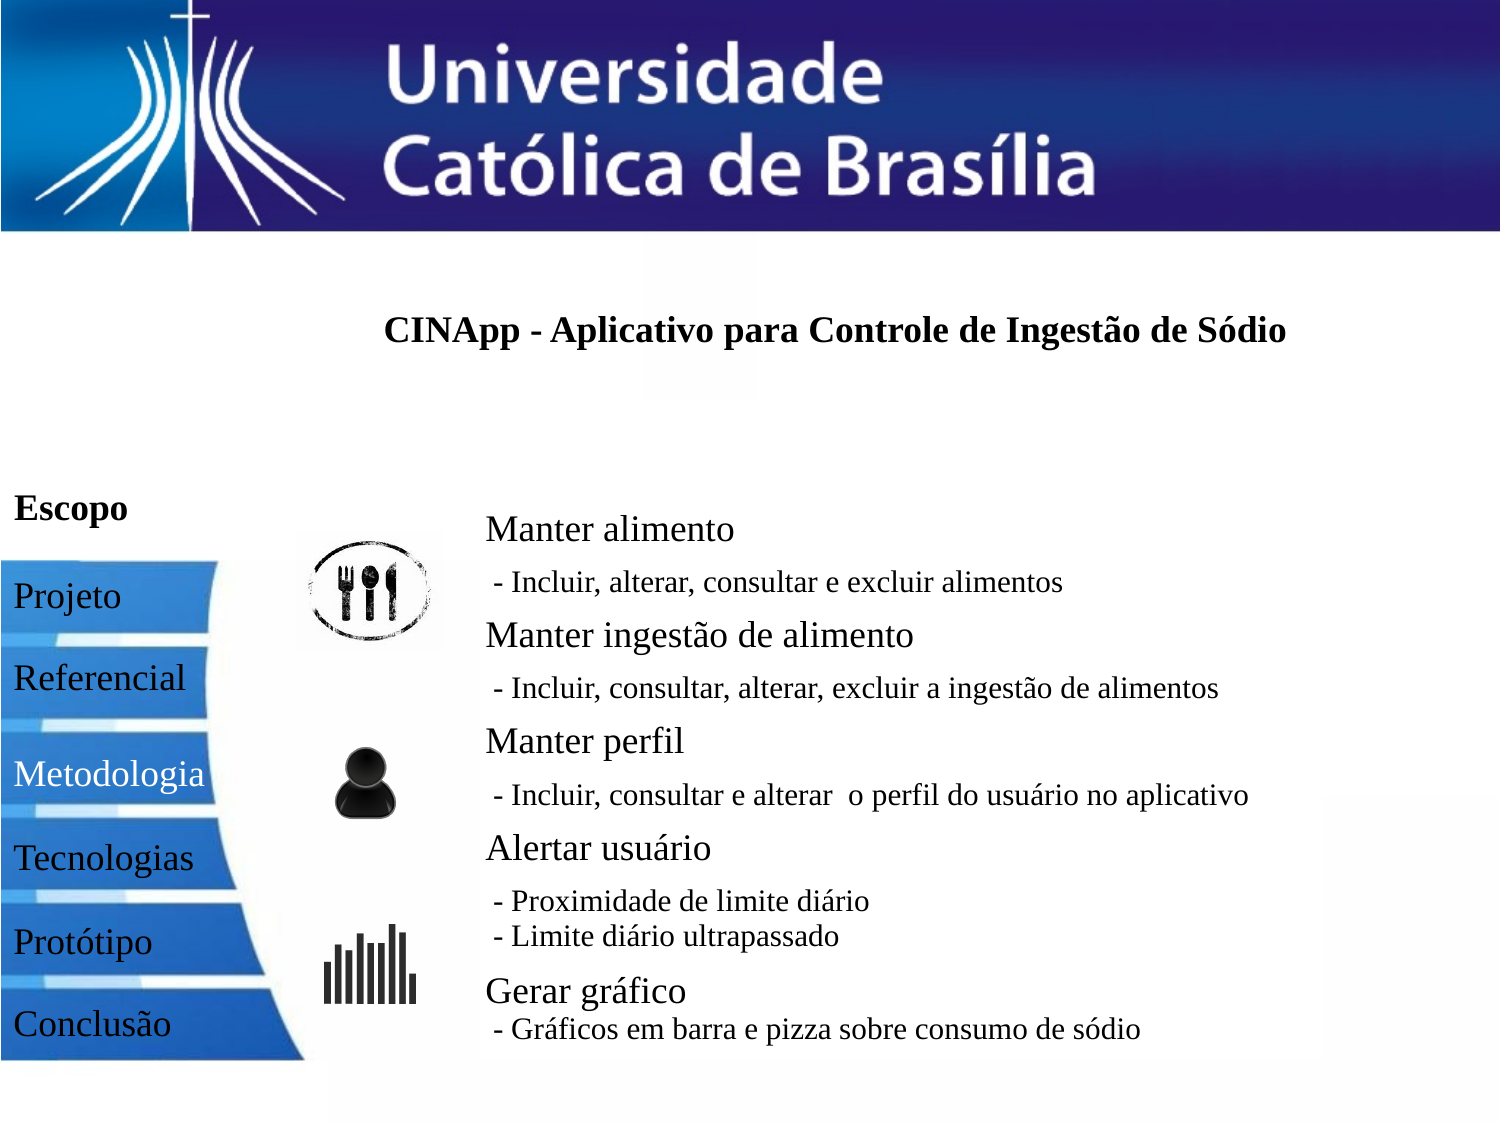

#
| CINApp - Aplicativo para Controle de Ingestão de Sódio |
| --- |
| Escopo |
| --- |
| Manter alimento |
| --- |
| - Incluir, alterar, consultar e excluir alimentos |
| Manter ingestão de alimento |
| - Incluir, consultar, alterar, excluir a ingestão de alimentos |
| Manter perfil |
| - Incluir, consultar e alterar o perfil do usuário no aplicativo |
| Alertar usuário |
| - Proximidade de limite diário - Limite diário ultrapassado |
| Gerar gráfico - Gráficos em barra e pizza sobre consumo de sódio |
| Projeto |
| --- |
| Referencial |
| Metodologia |
| Tecnologias |
| Protótipo |
| Conclusão |